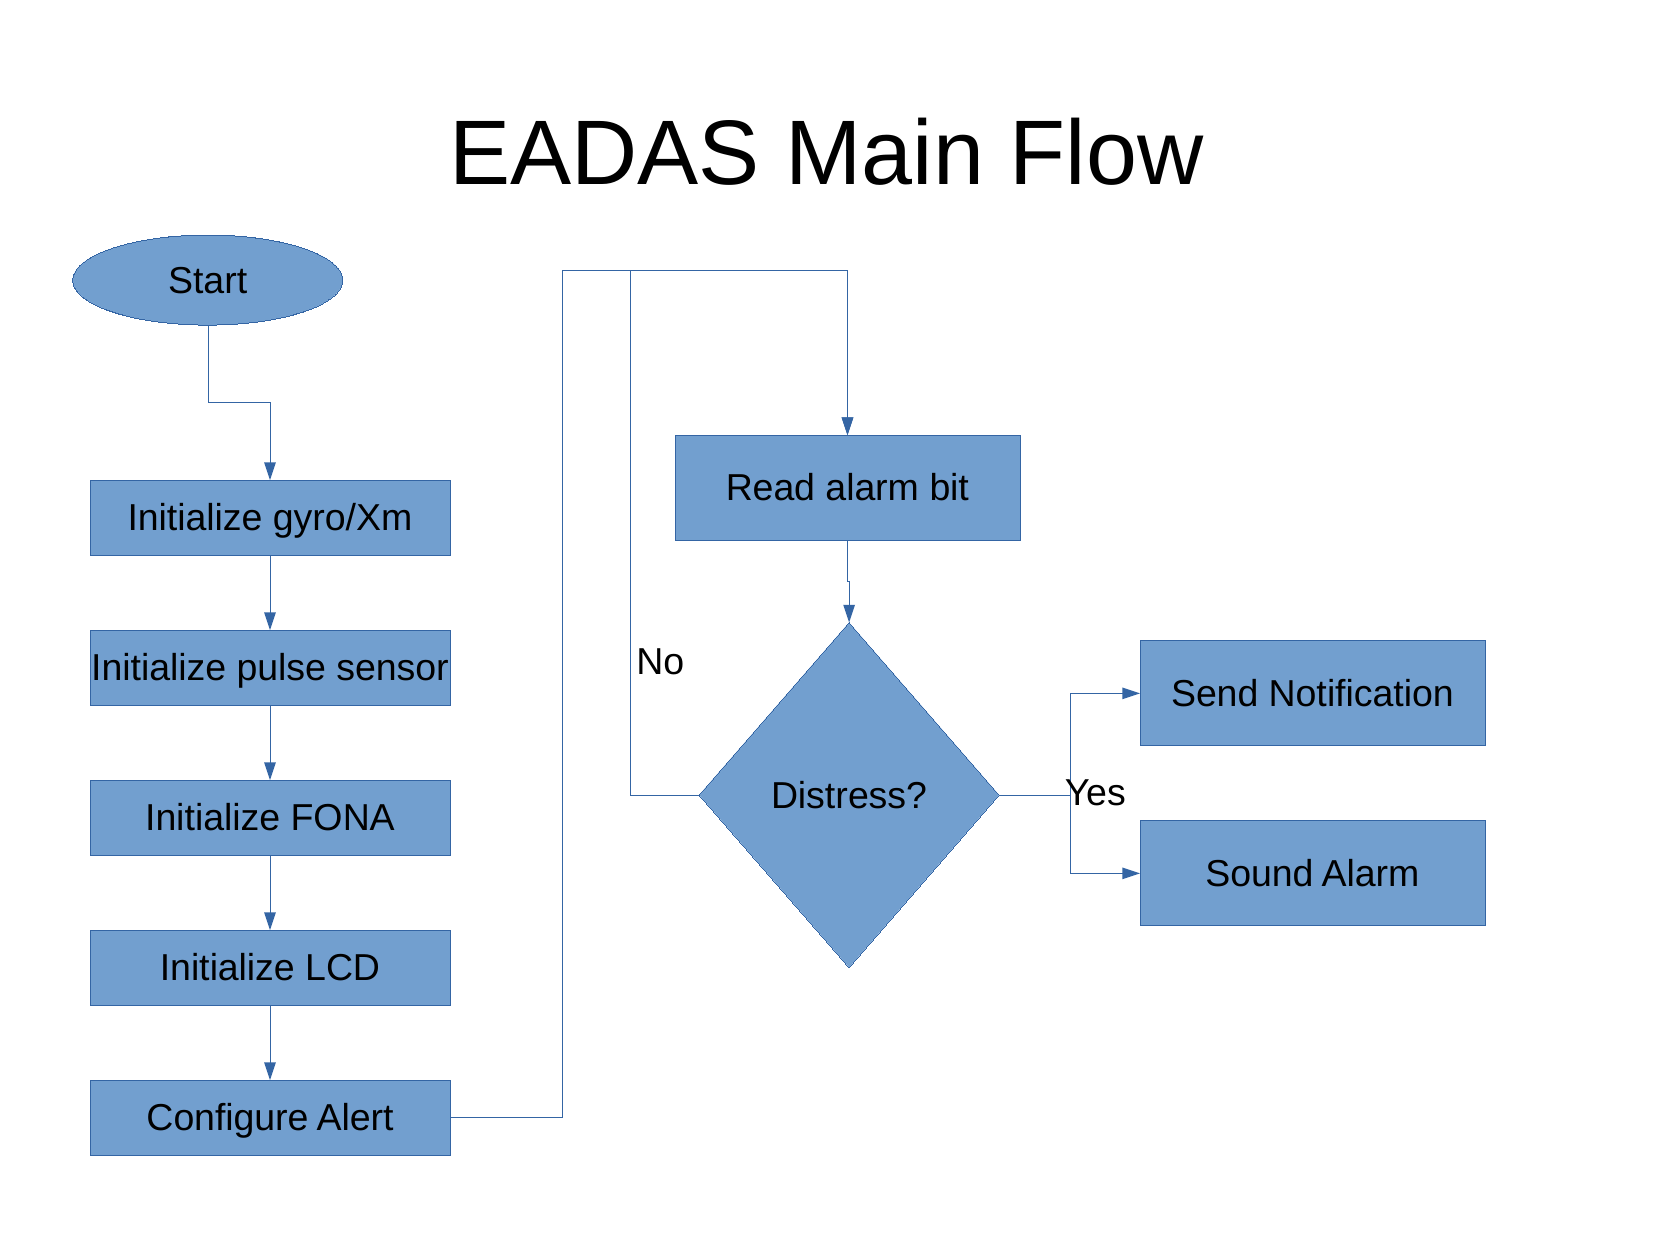

# EADAS Main Flow
Start
Read alarm bit
Initialize gyro/Xm
Distress?
Initialize pulse sensor
No
Send Notification
Yes
Initialize FONA
Sound Alarm
Initialize LCD
Configure Alert